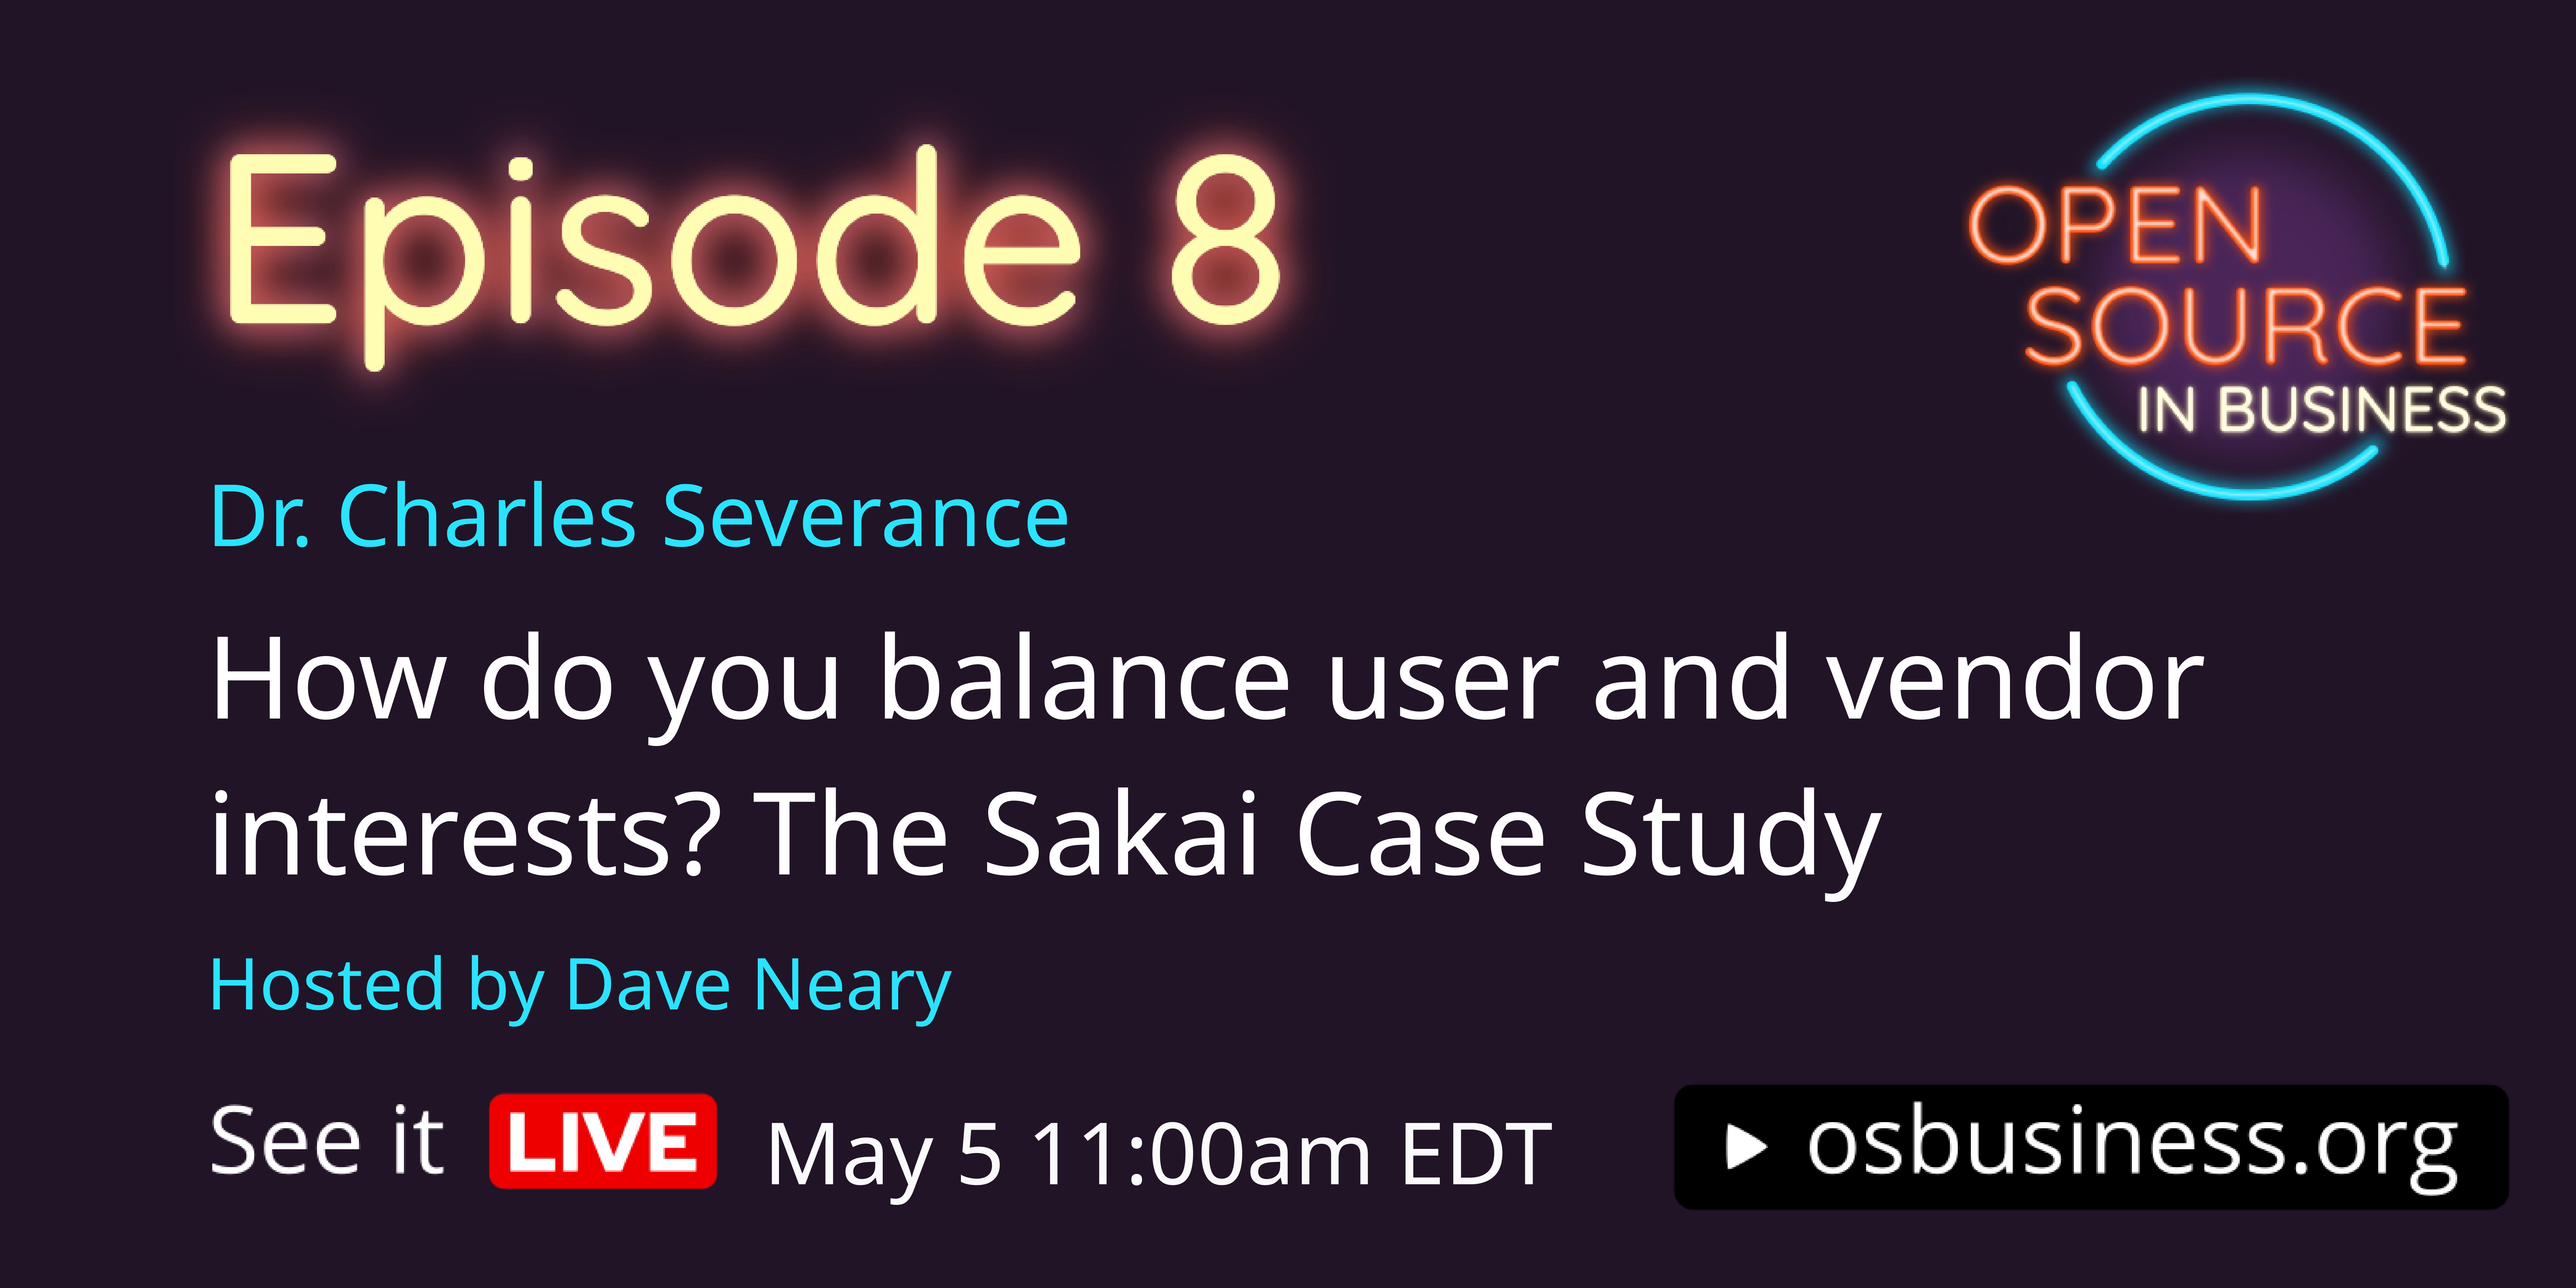

Dr. Charles Severance
How do you balance user and vendor interests? The Sakai Case Study
Hosted by Dave Neary
May 5 11:00am EDT